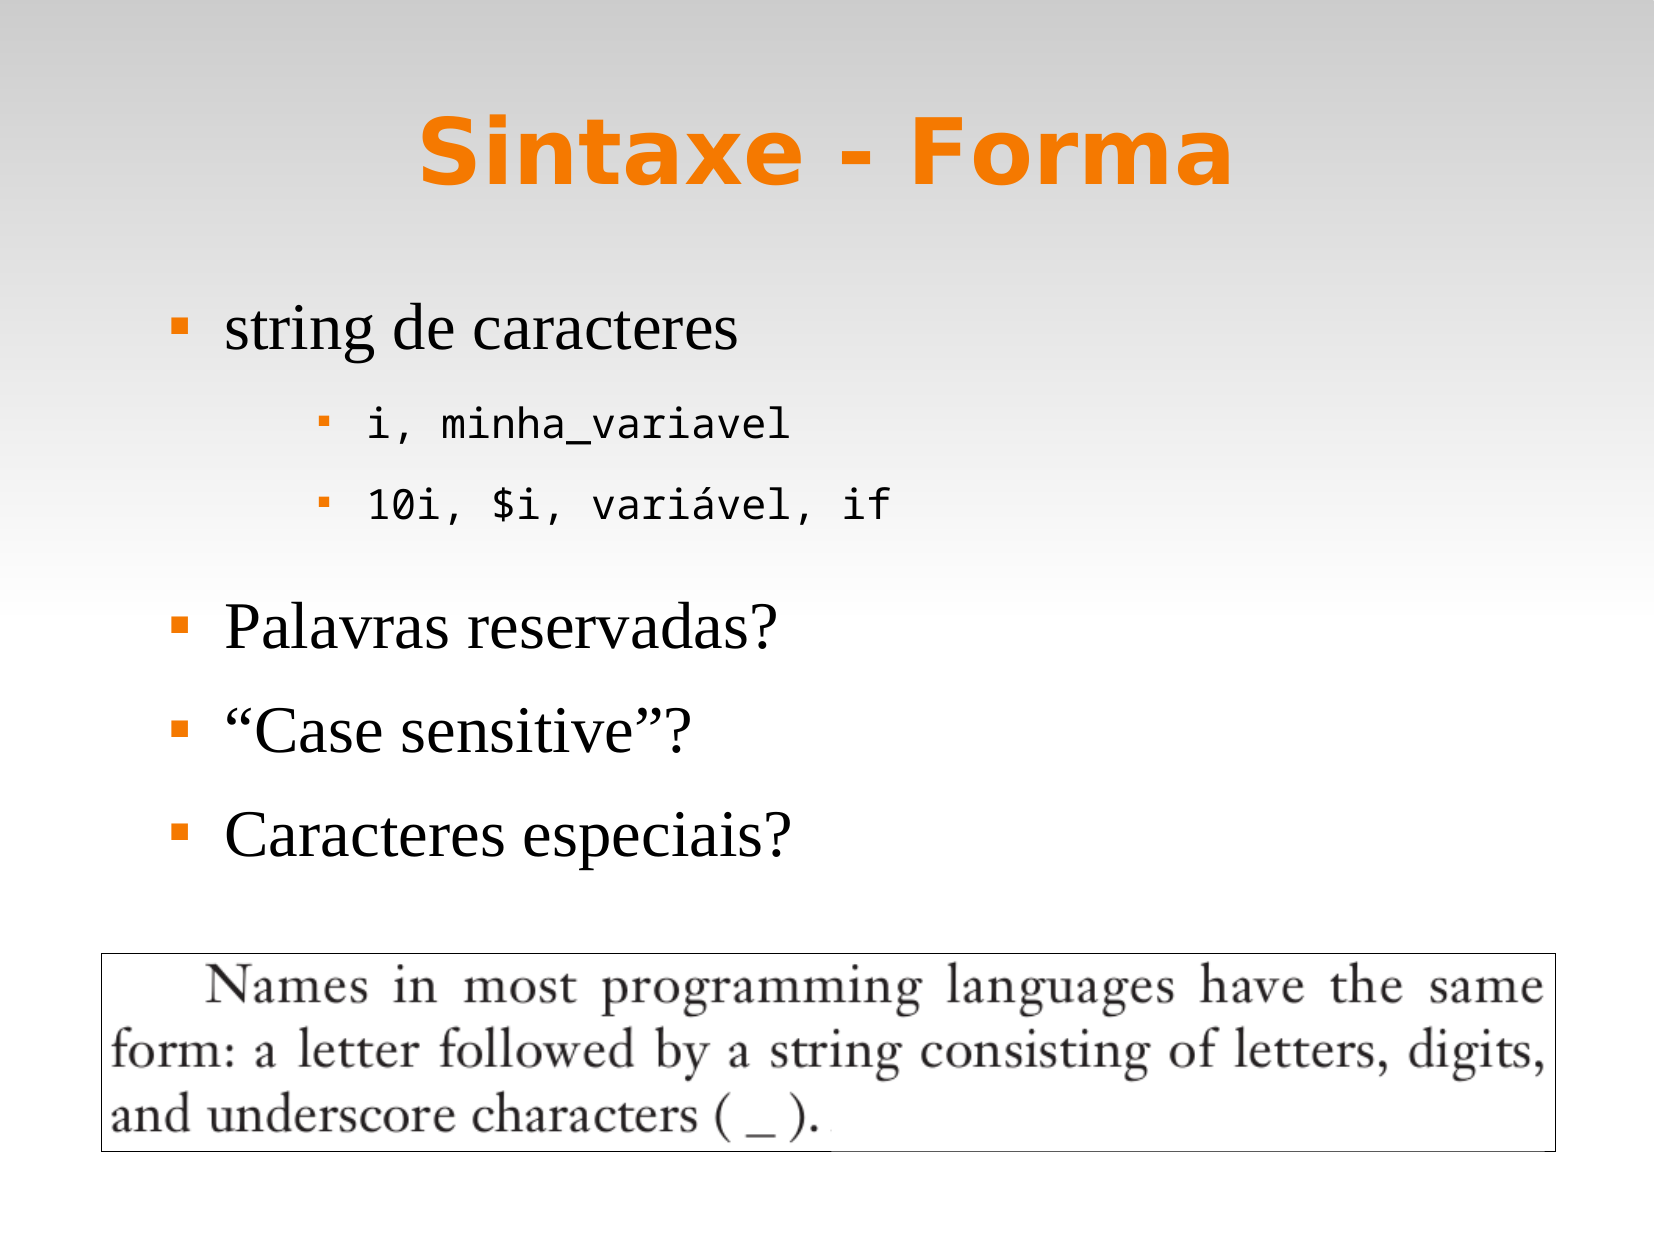

# Sintaxe - Forma
string de caracteres
i, minha_variavel
10i, $i, variável, if
Palavras reservadas?
“Case sensitive”?
Caracteres especiais?